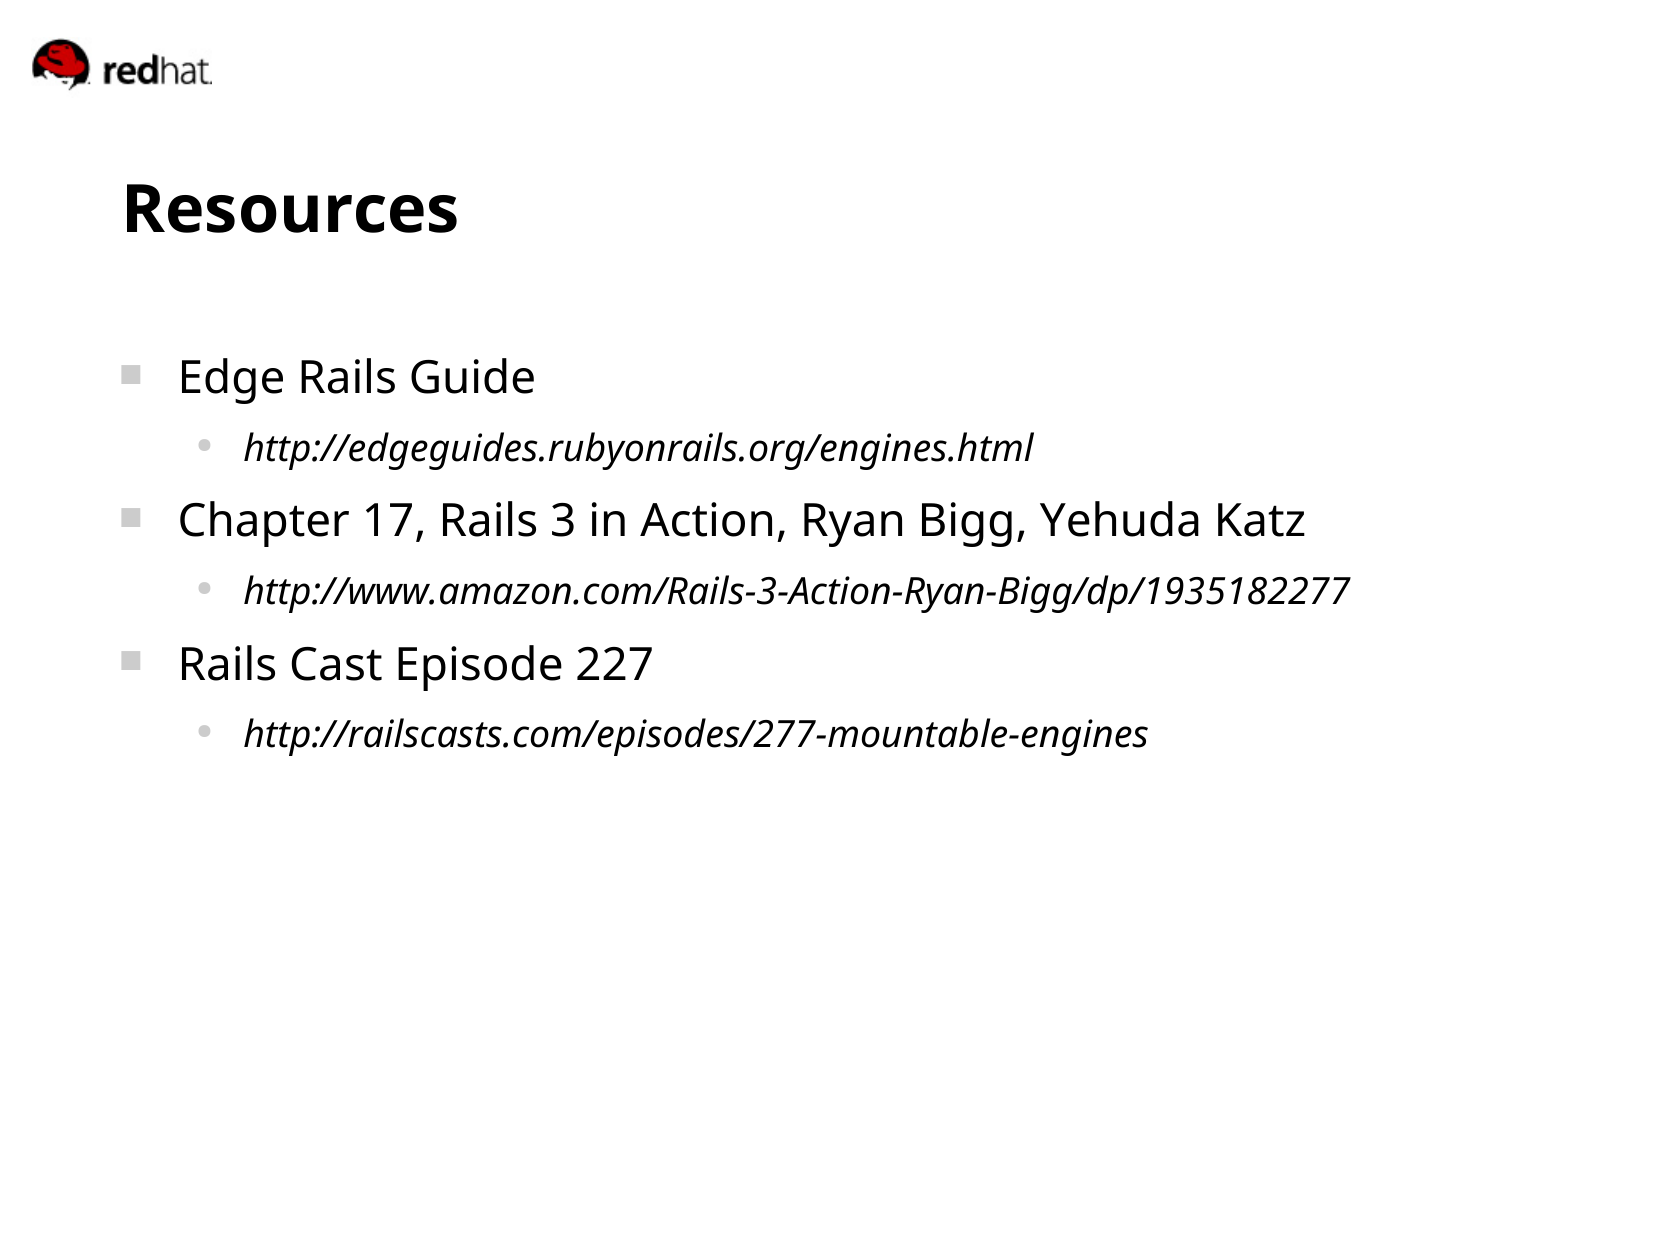

# Resources
Edge Rails Guide
http://edgeguides.rubyonrails.org/engines.html
Chapter 17, Rails 3 in Action, Ryan Bigg, Yehuda Katz
http://www.amazon.com/Rails-3-Action-Ryan-Bigg/dp/1935182277
Rails Cast Episode 227
http://railscasts.com/episodes/277-mountable-engines